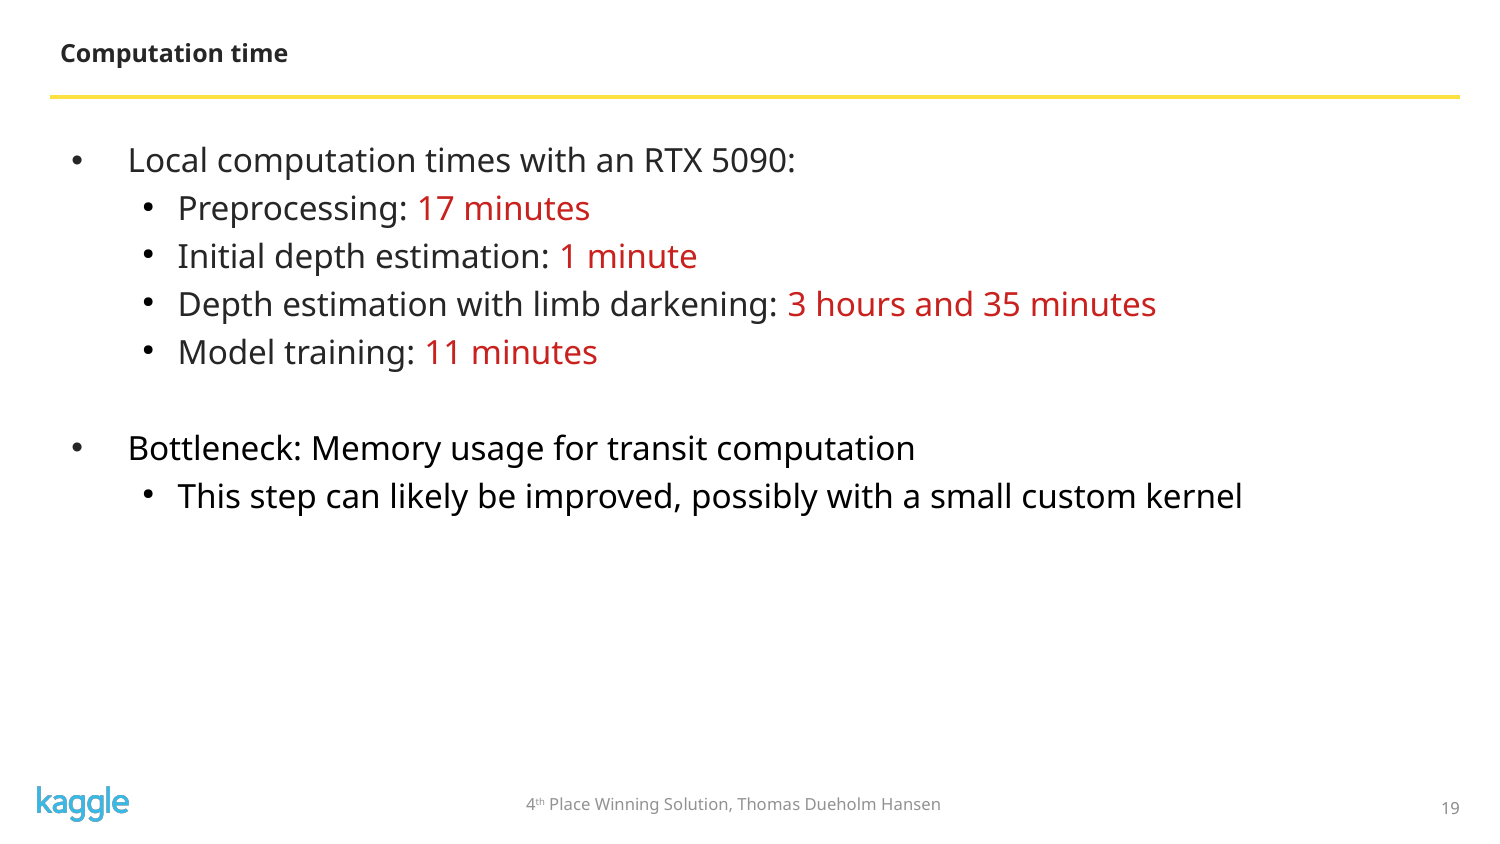

Computation time
Local computation times with an RTX 5090:
Preprocessing: 17 minutes
Initial depth estimation: 1 minute
Depth estimation with limb darkening: 3 hours and 35 minutes
Model training: 11 minutes
Bottleneck: Memory usage for transit computation
This step can likely be improved, possibly with a small custom kernel